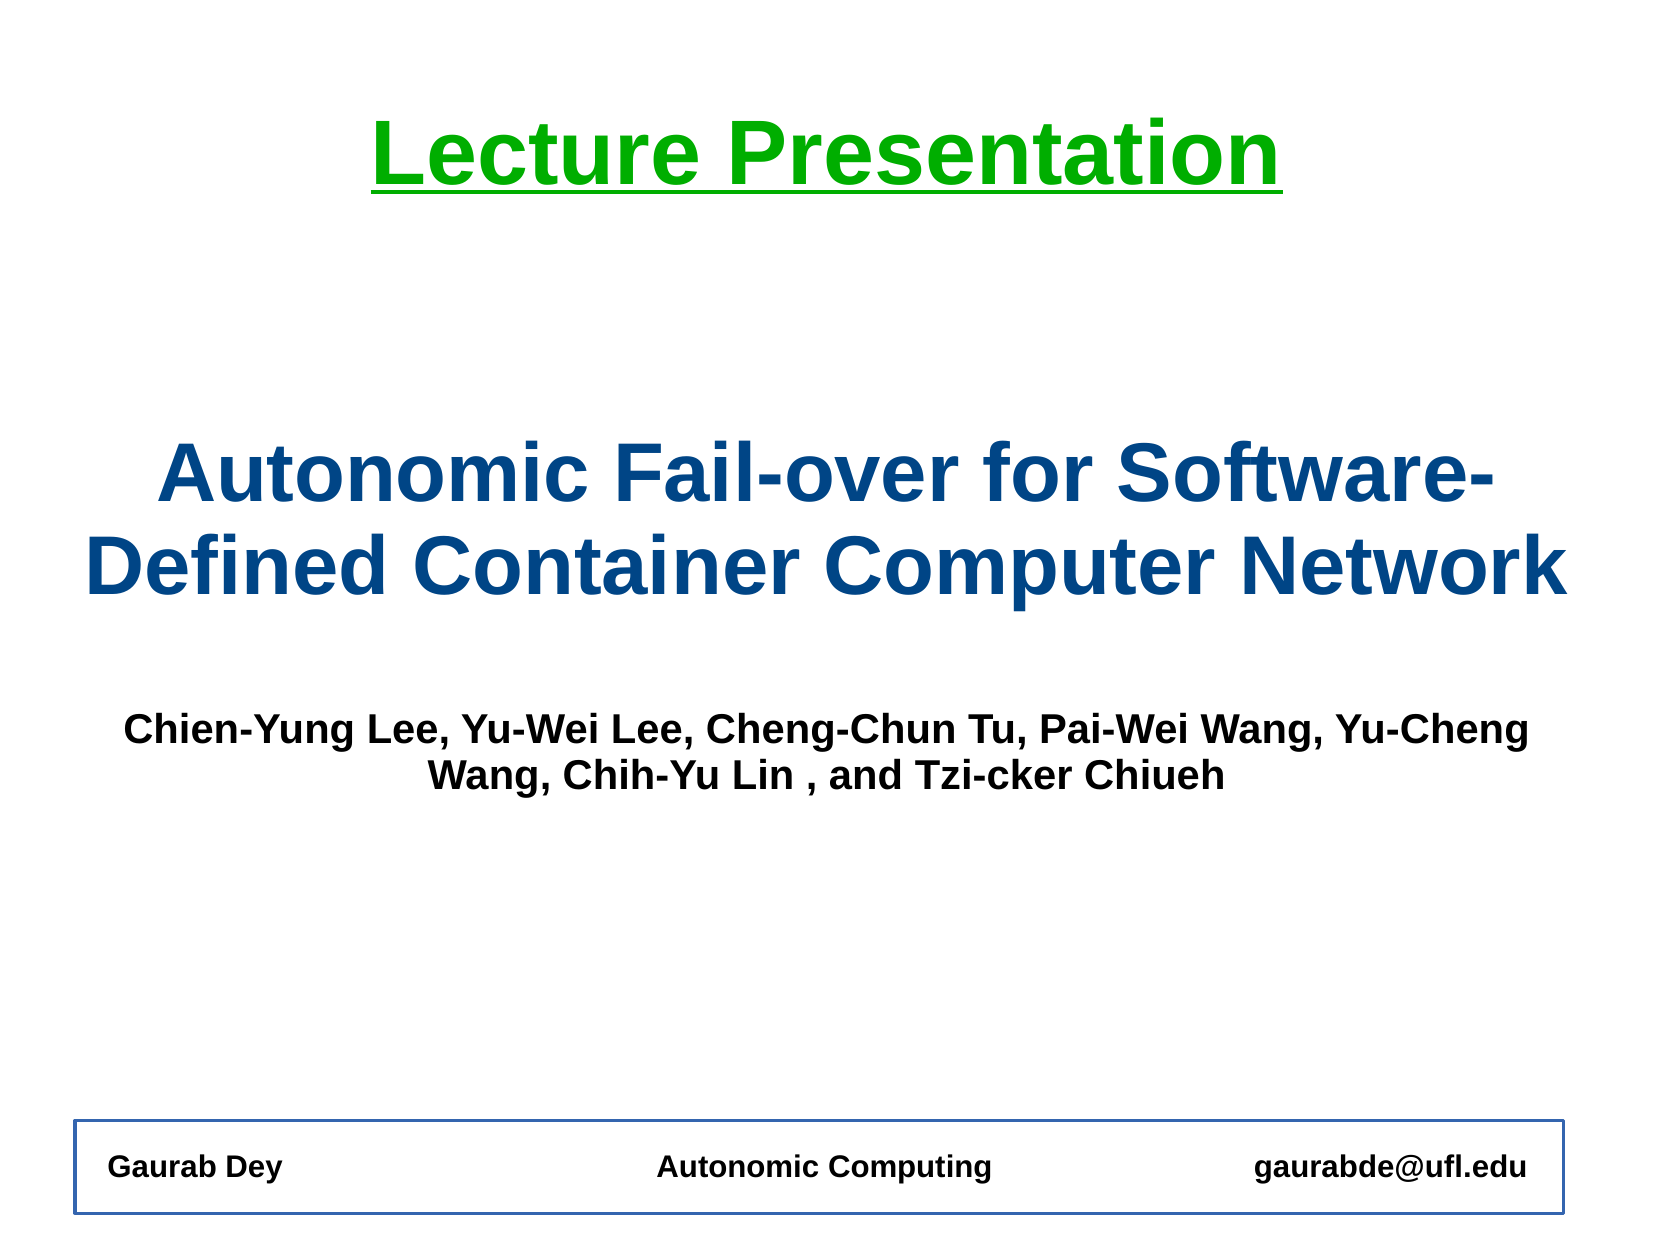

# Lecture Presentation
Autonomic Fail-over for Software-Defined Container Computer Network
Chien-Yung Lee, Yu-Wei Lee, Cheng-Chun Tu, Pai-Wei Wang, Yu-Cheng Wang, Chih-Yu Lin , and Tzi-cker Chiueh
Gaurab Dey Autonomic Computing gaurabde@ufl.edu